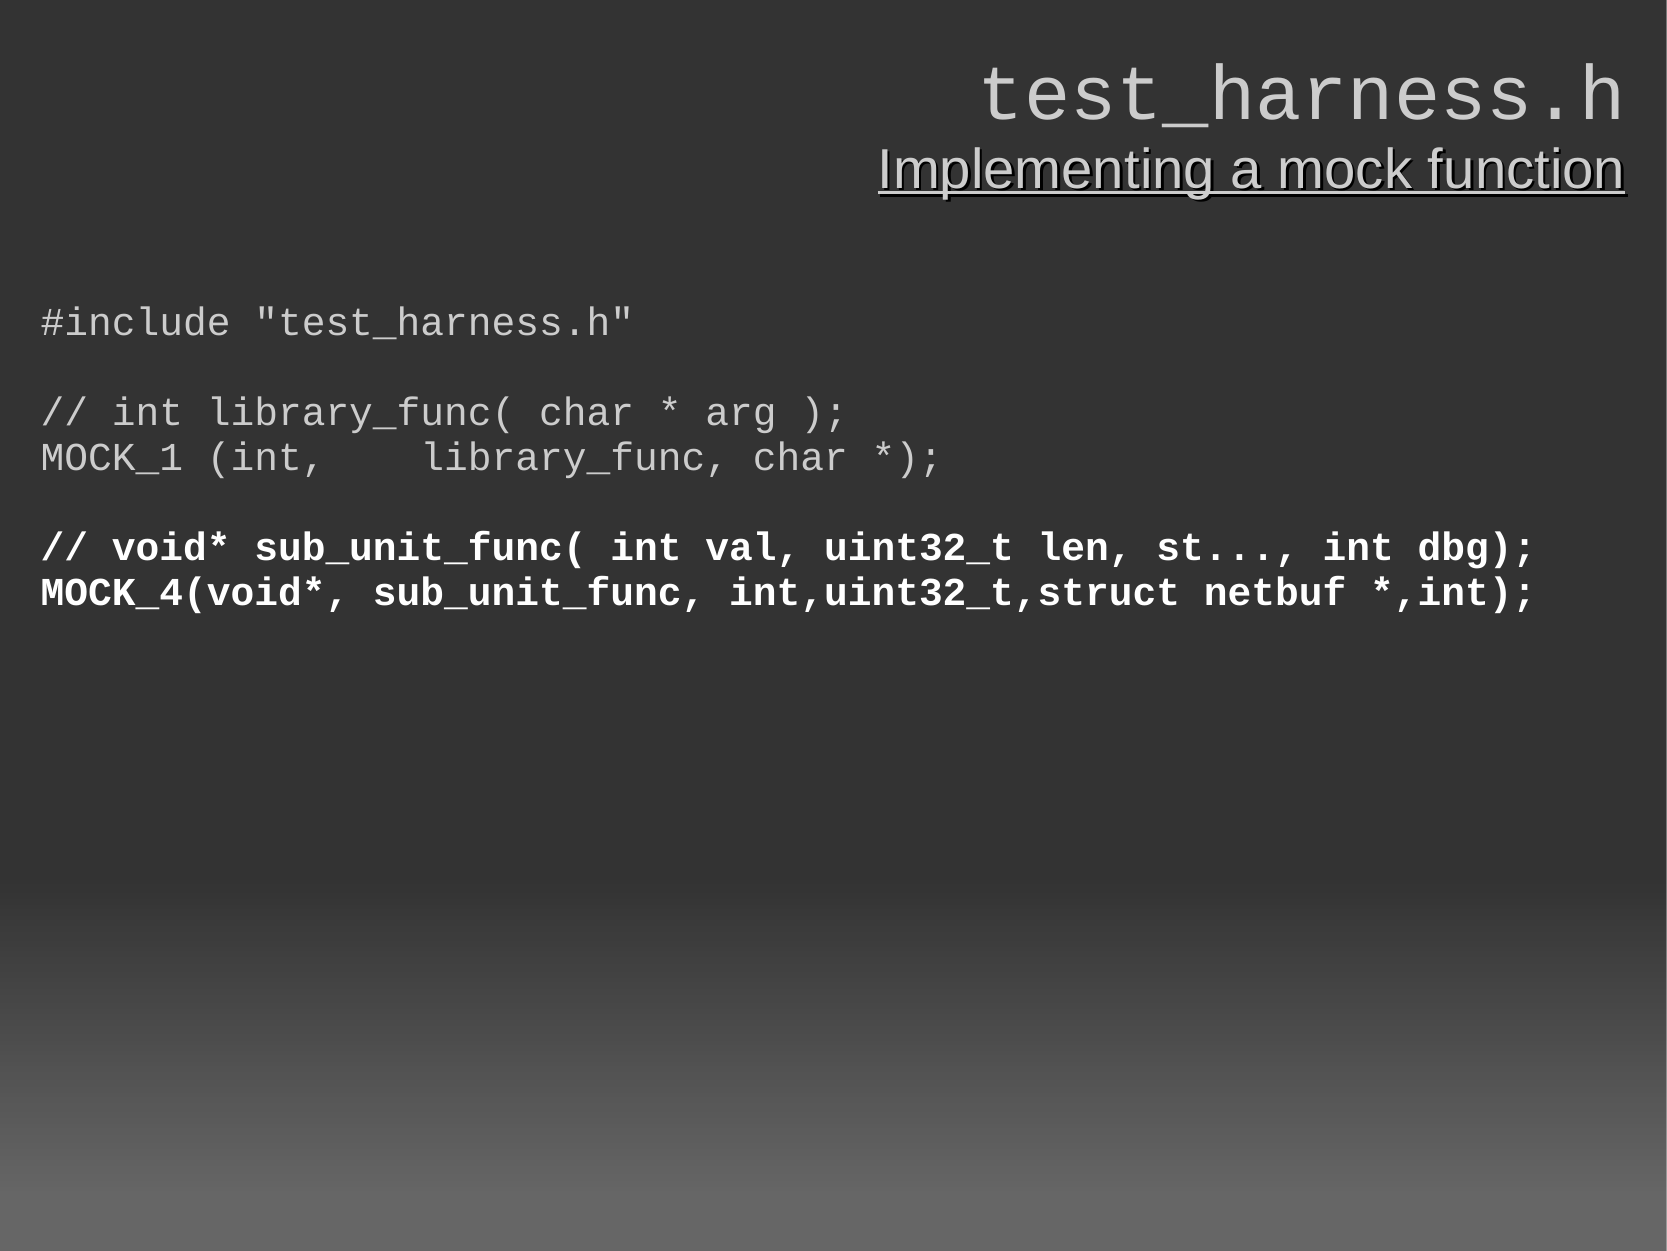

# test_harness.h Implementing a mock function
#include "test_harness.h"
// int library_func( char * arg );
MOCK_1 (int,    library_func, char *);
// void* sub_unit_func( int val, uint32_t len, st..., int dbg);
MOCK_4(void*, sub_unit_func, int,uint32_t,struct netbuf *,int);